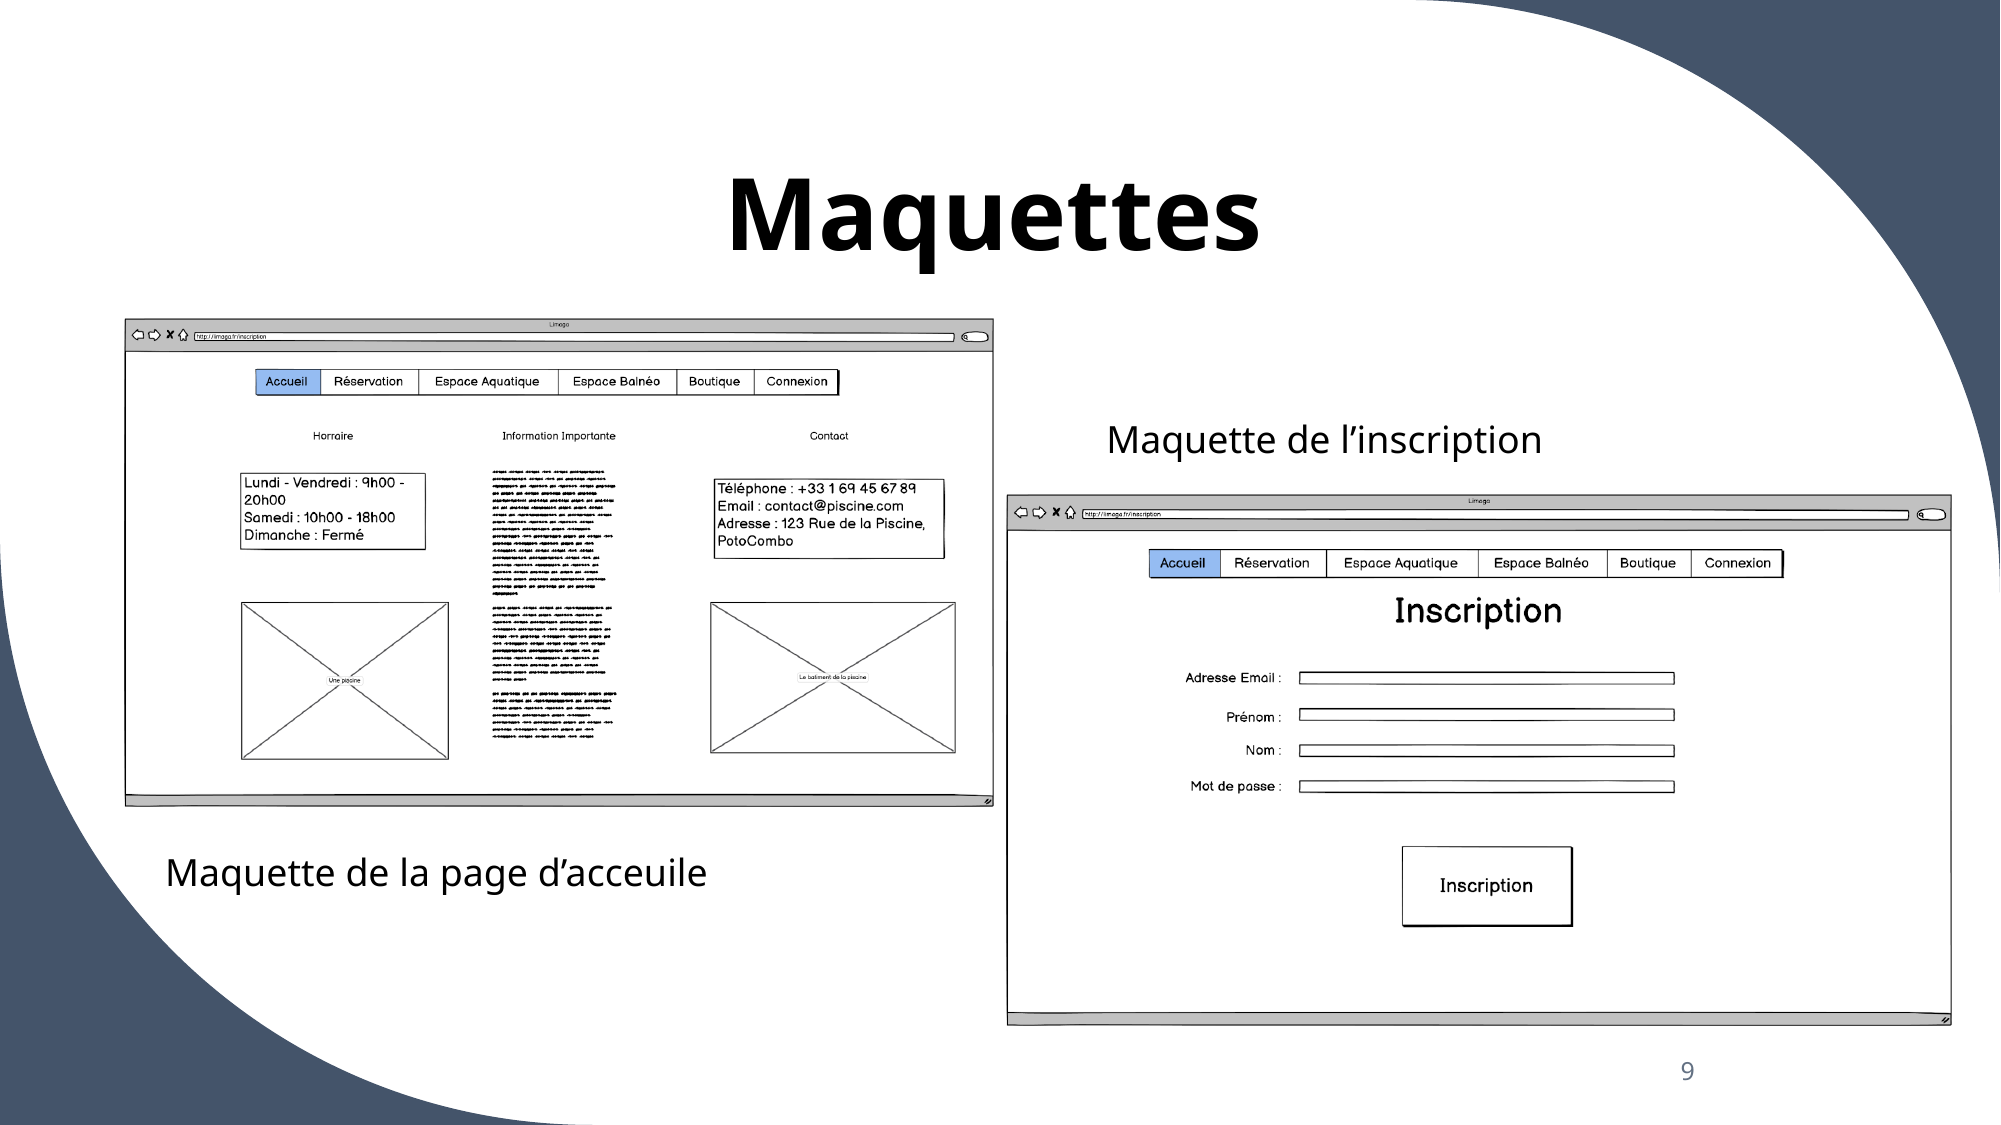

# Maquettes
Maquette de l’inscription
Maquette de la page d’acceuile